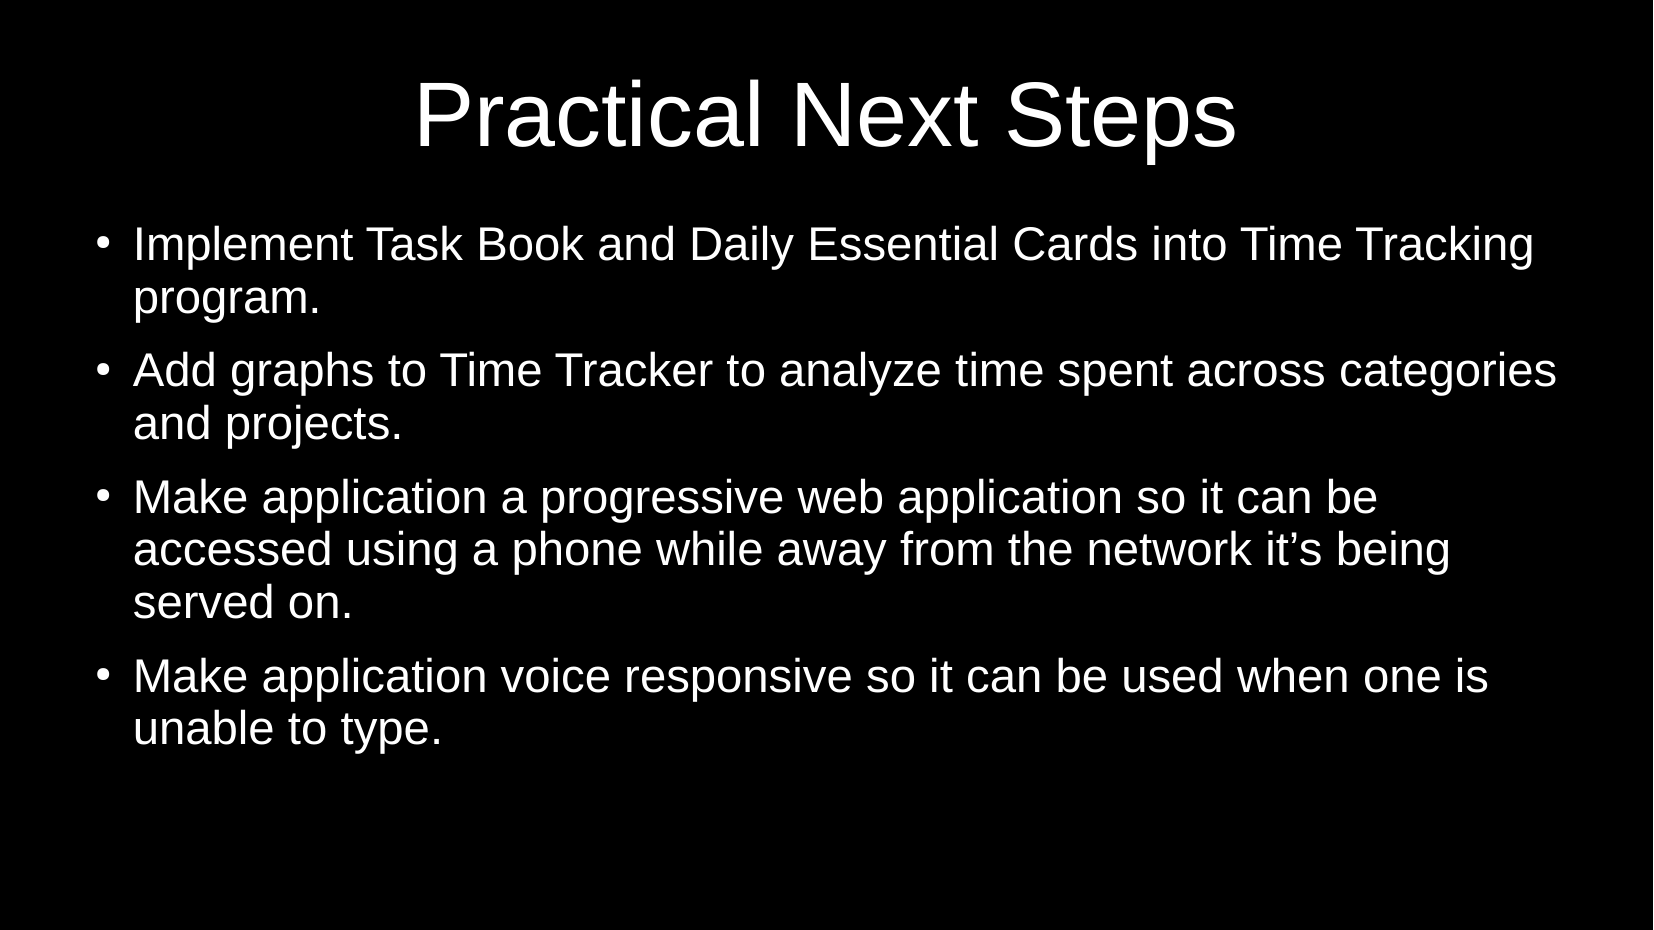

# Practical Next Steps
Implement Task Book and Daily Essential Cards into Time Tracking program.
Add graphs to Time Tracker to analyze time spent across categories and projects.
Make application a progressive web application so it can be accessed using a phone while away from the network it’s being served on.
Make application voice responsive so it can be used when one is unable to type.